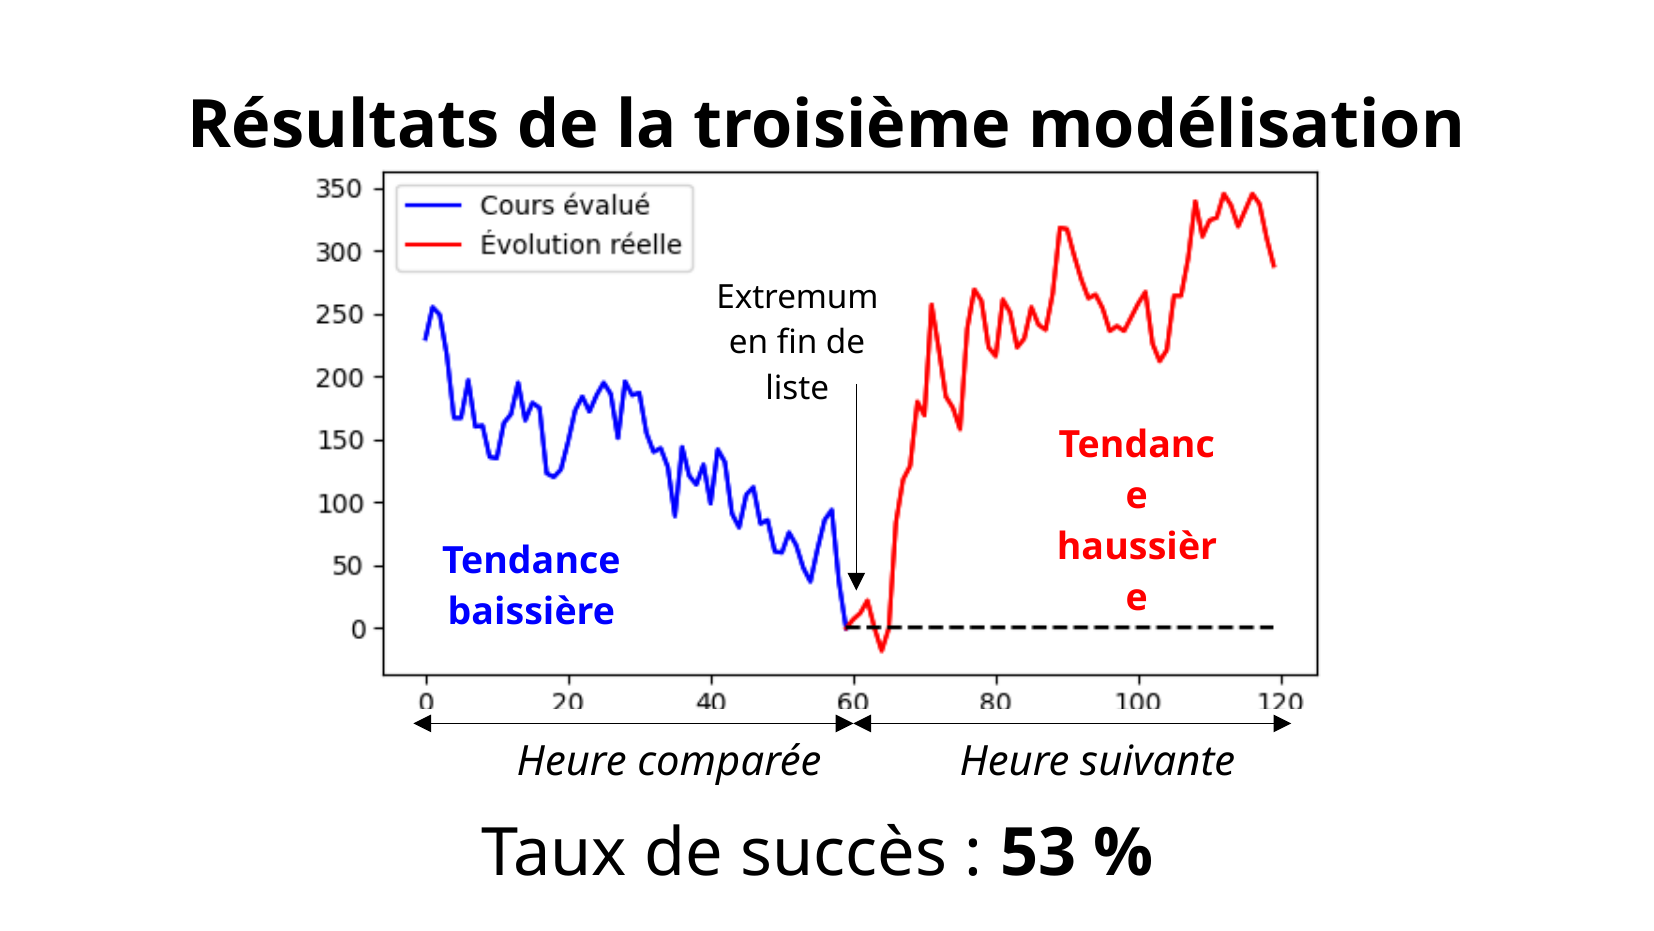

# Résultats de la troisième modélisation
Extremum en fin de liste
Tendance haussière
Tendance baissière
Heure comparée
Heure suivante
Taux de succès : 53 %